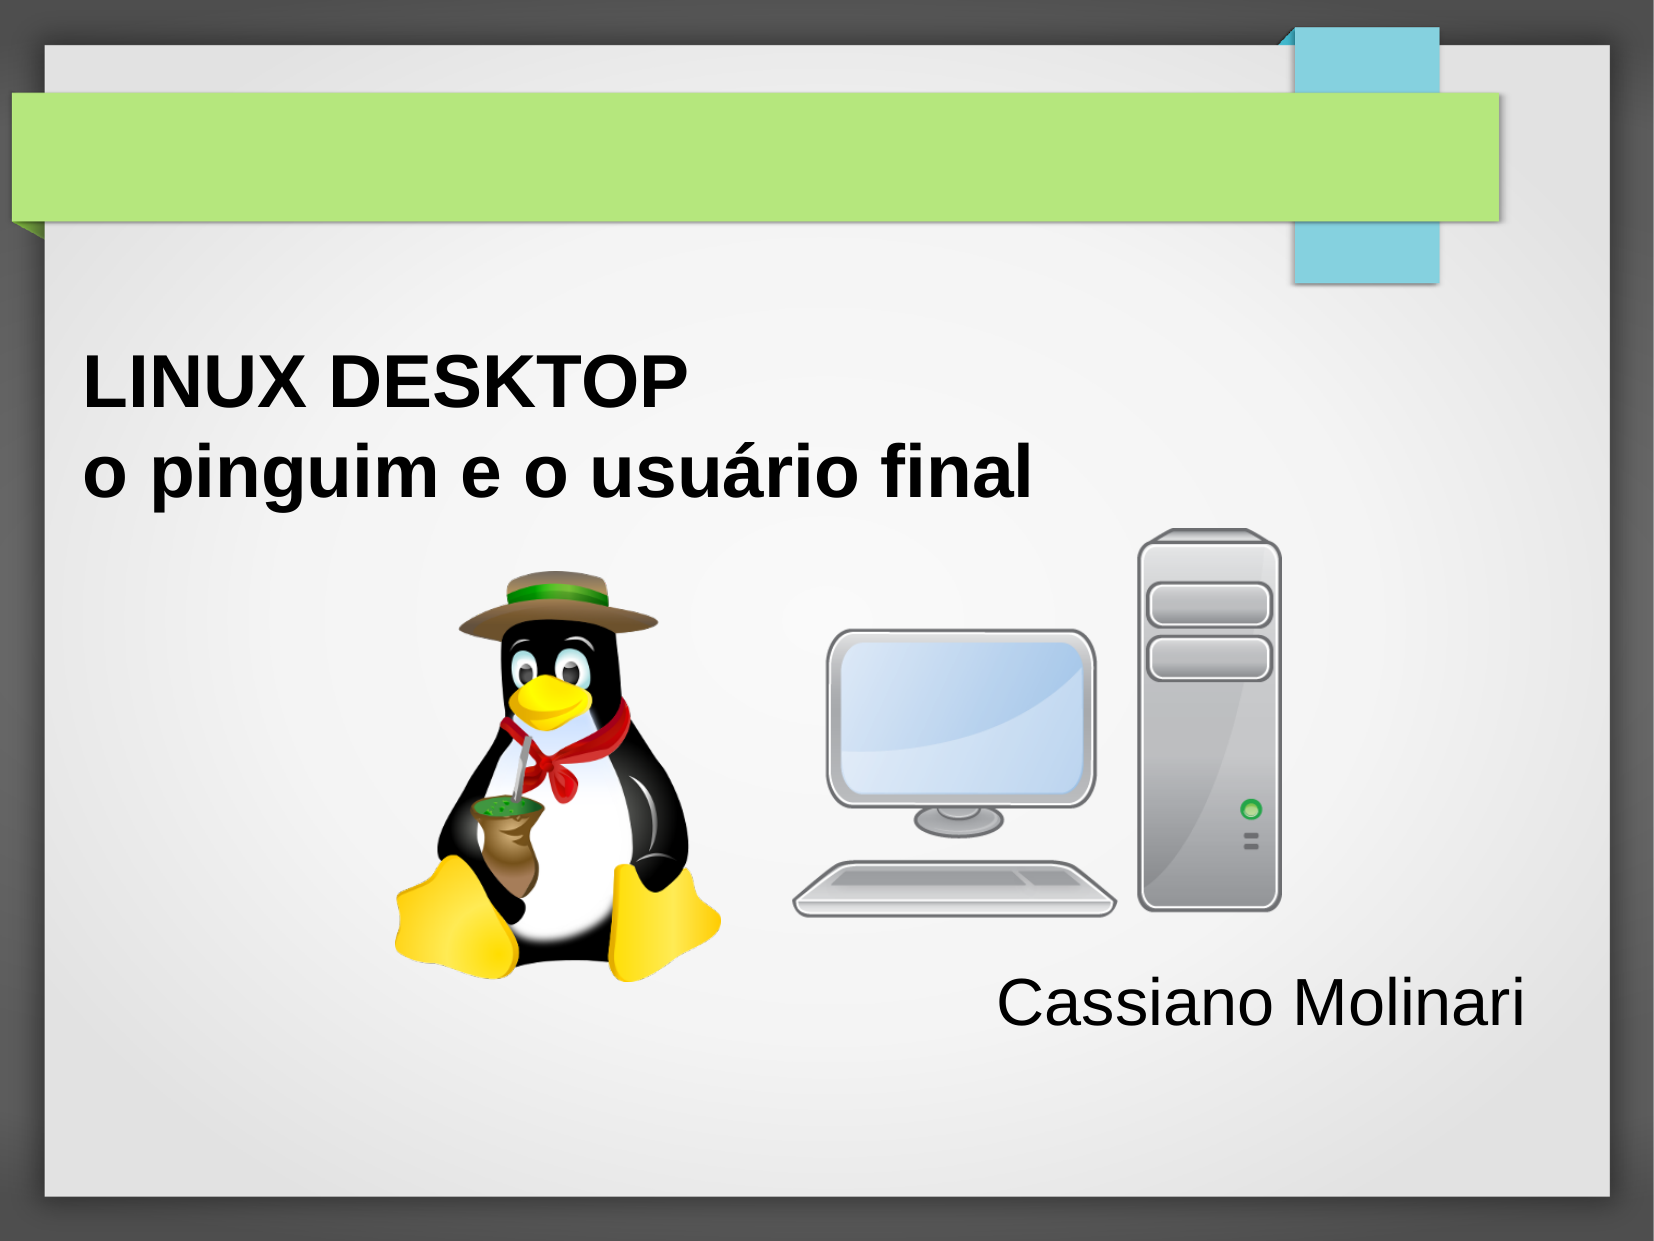

LINUX DESKTOP
o pinguim e o usuário final
Cassiano Molinari